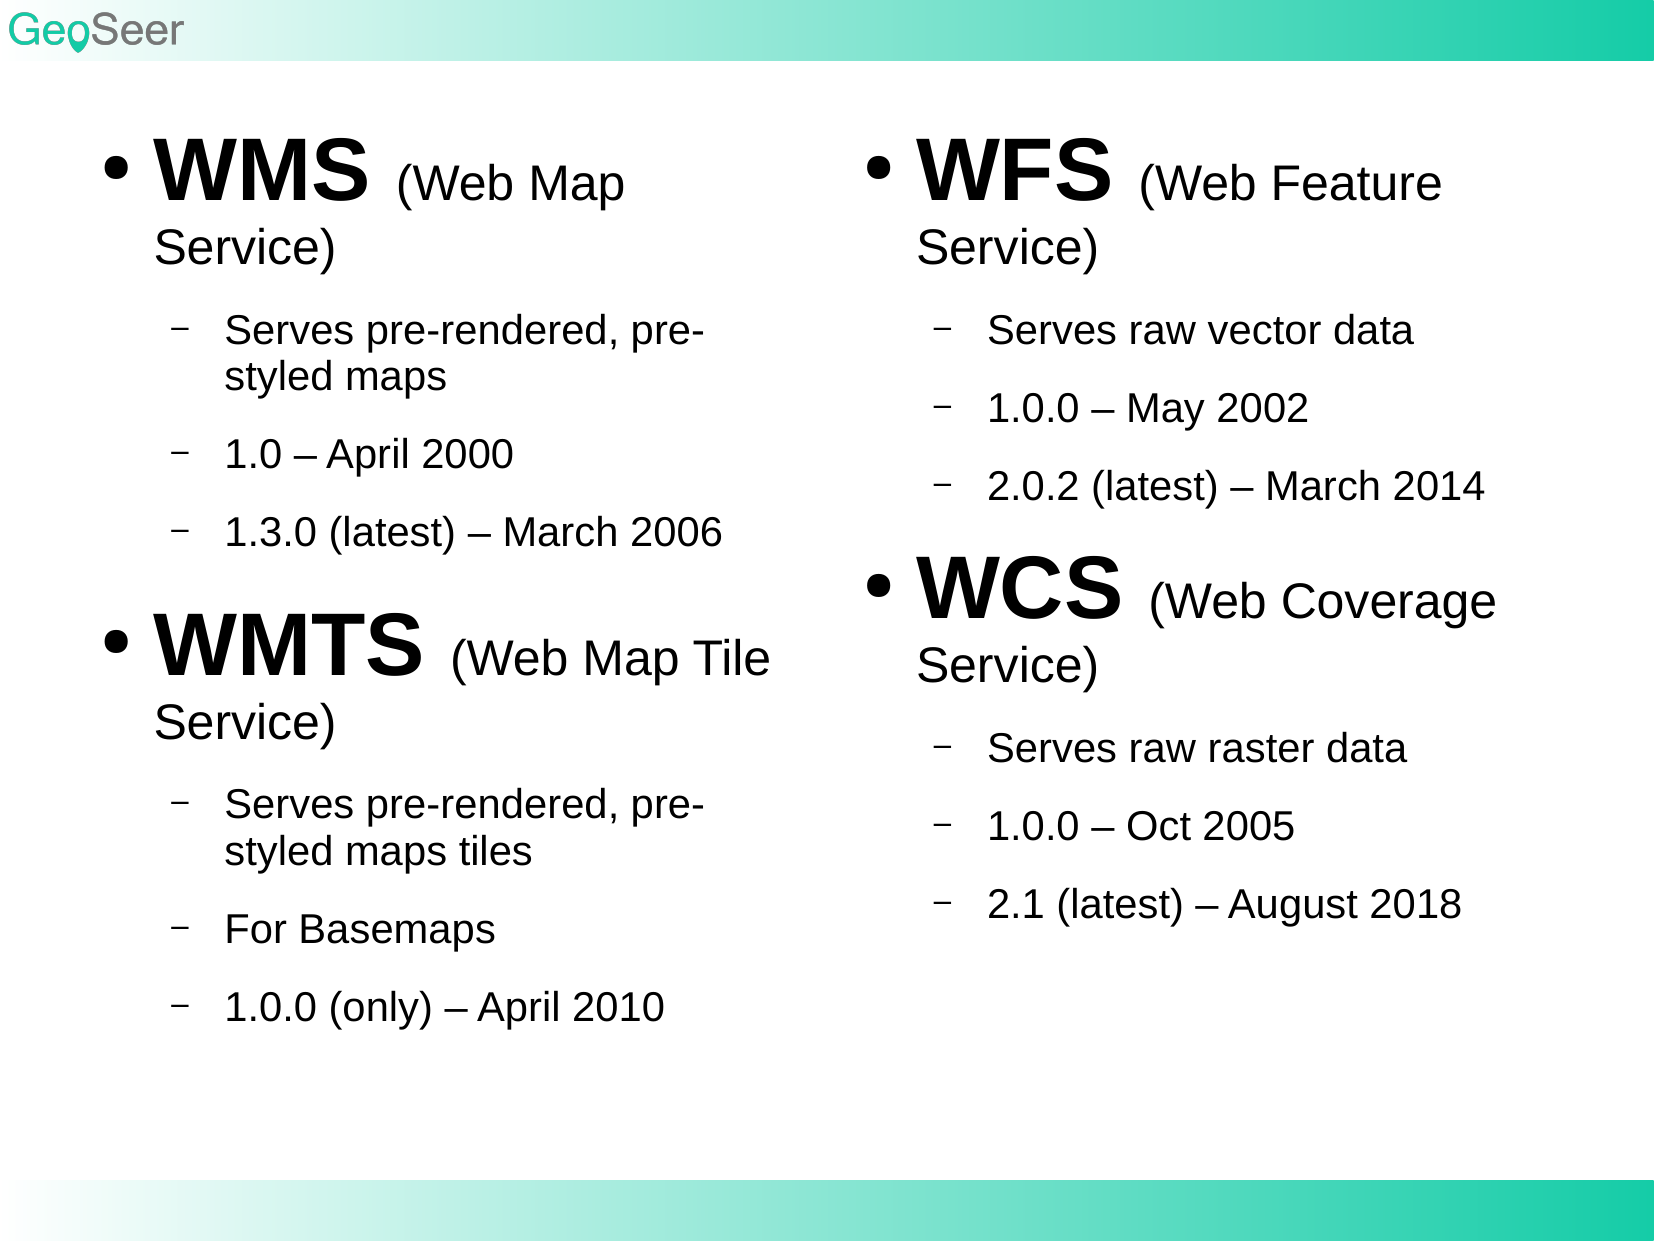

# WMS (Web Map Service)
Serves pre-rendered, pre-styled maps
1.0 – April 2000
1.3.0 (latest) – March 2006
WMTS (Web Map Tile Service)
Serves pre-rendered, pre-styled maps tiles
For Basemaps
1.0.0 (only) – April 2010
WFS (Web Feature Service)
Serves raw vector data
1.0.0 – May 2002
2.0.2 (latest) – March 2014
WCS (Web Coverage Service)
Serves raw raster data
1.0.0 – Oct 2005
2.1 (latest) – August 2018